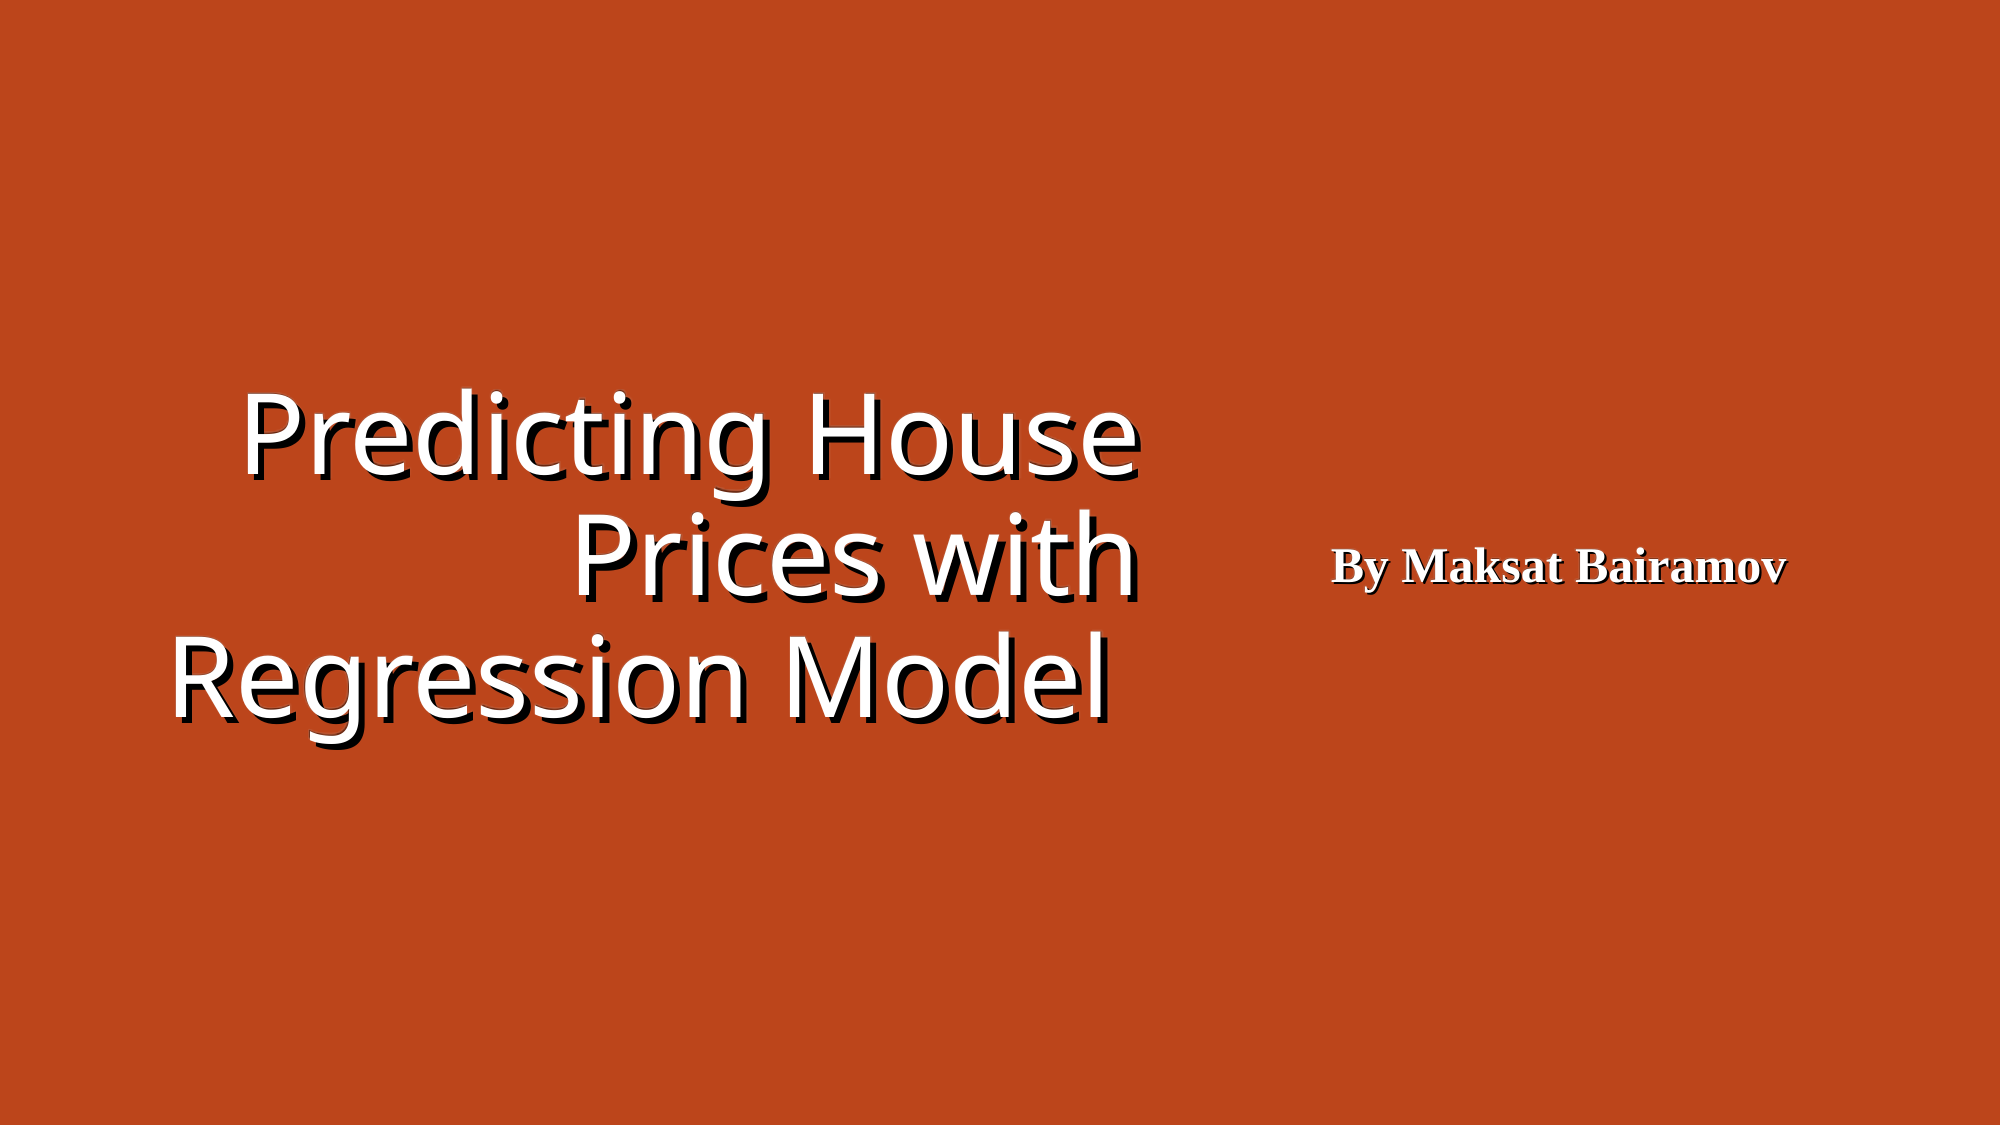

# Predicting House Prices with Regression Model
By Maksat Bairamov